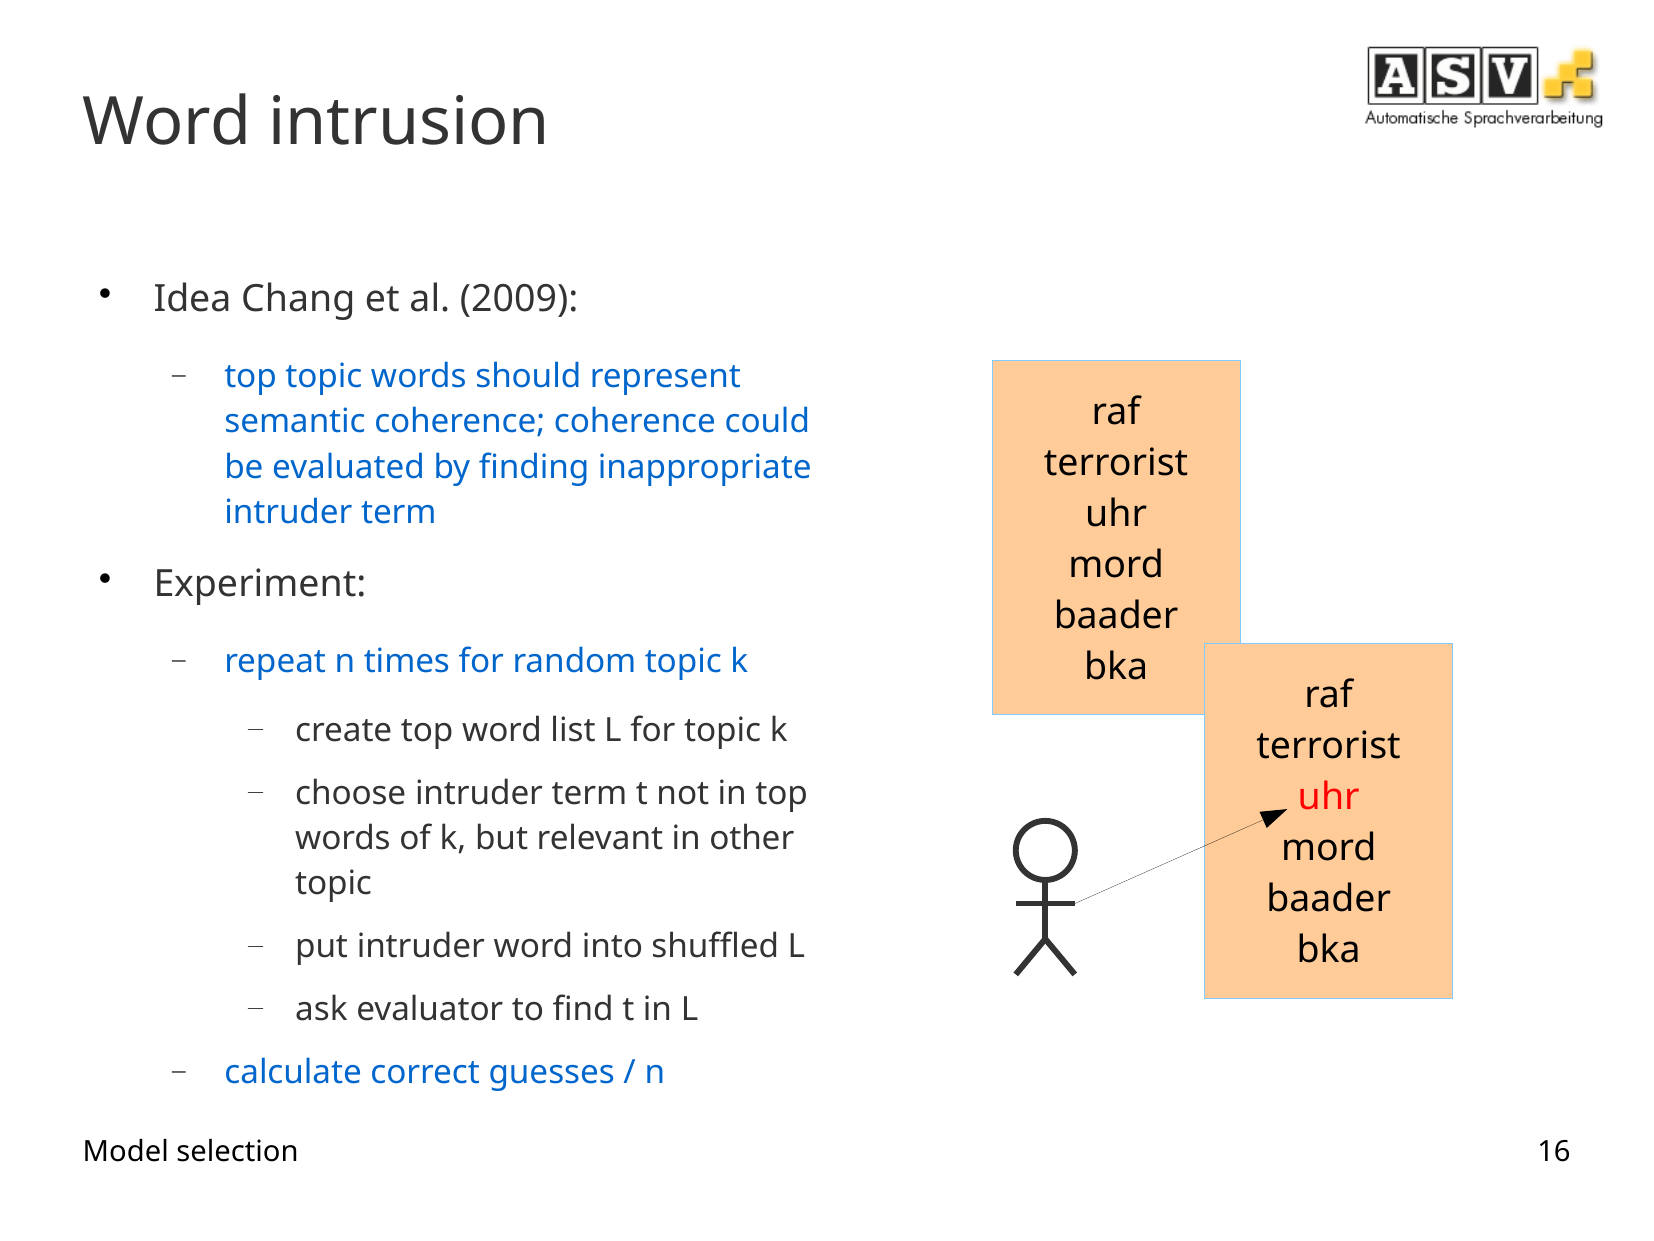

# Word intrusion
Idea Chang et al. (2009):
top topic words should represent semantic coherence; coherence could be evaluated by finding inappropriate intruder term
Experiment:
repeat n times for random topic k
create top word list L for topic k
choose intruder term t not in top words of k, but relevant in other topic
put intruder word into shuffled L
ask evaluator to find t in L
calculate correct guesses / n
raf
terrorist
uhr
mord
baader
bka
raf
terrorist
uhr
mord
baader
bka
Model selection
16